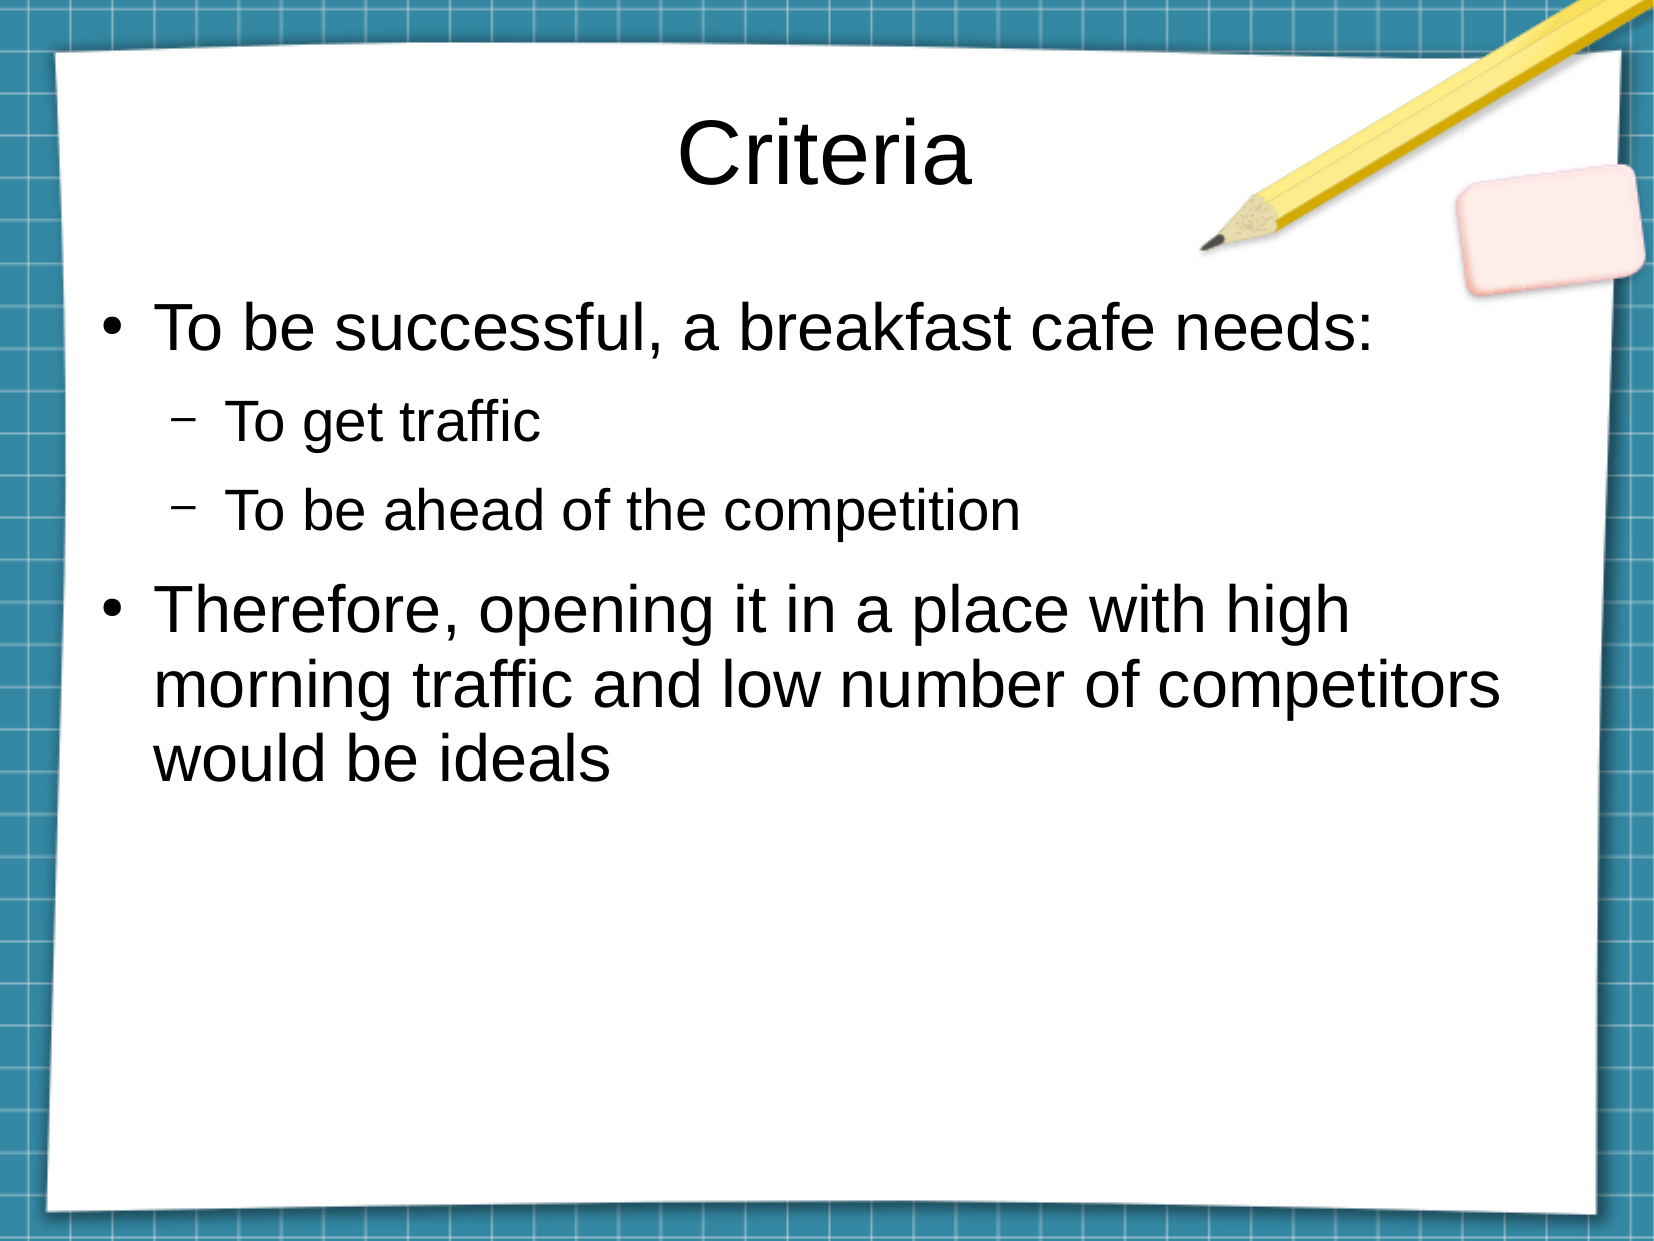

# Criteria
To be successful, a breakfast cafe needs:
To get traffic
To be ahead of the competition
Therefore, opening it in a place with high morning traffic and low number of competitors would be ideals